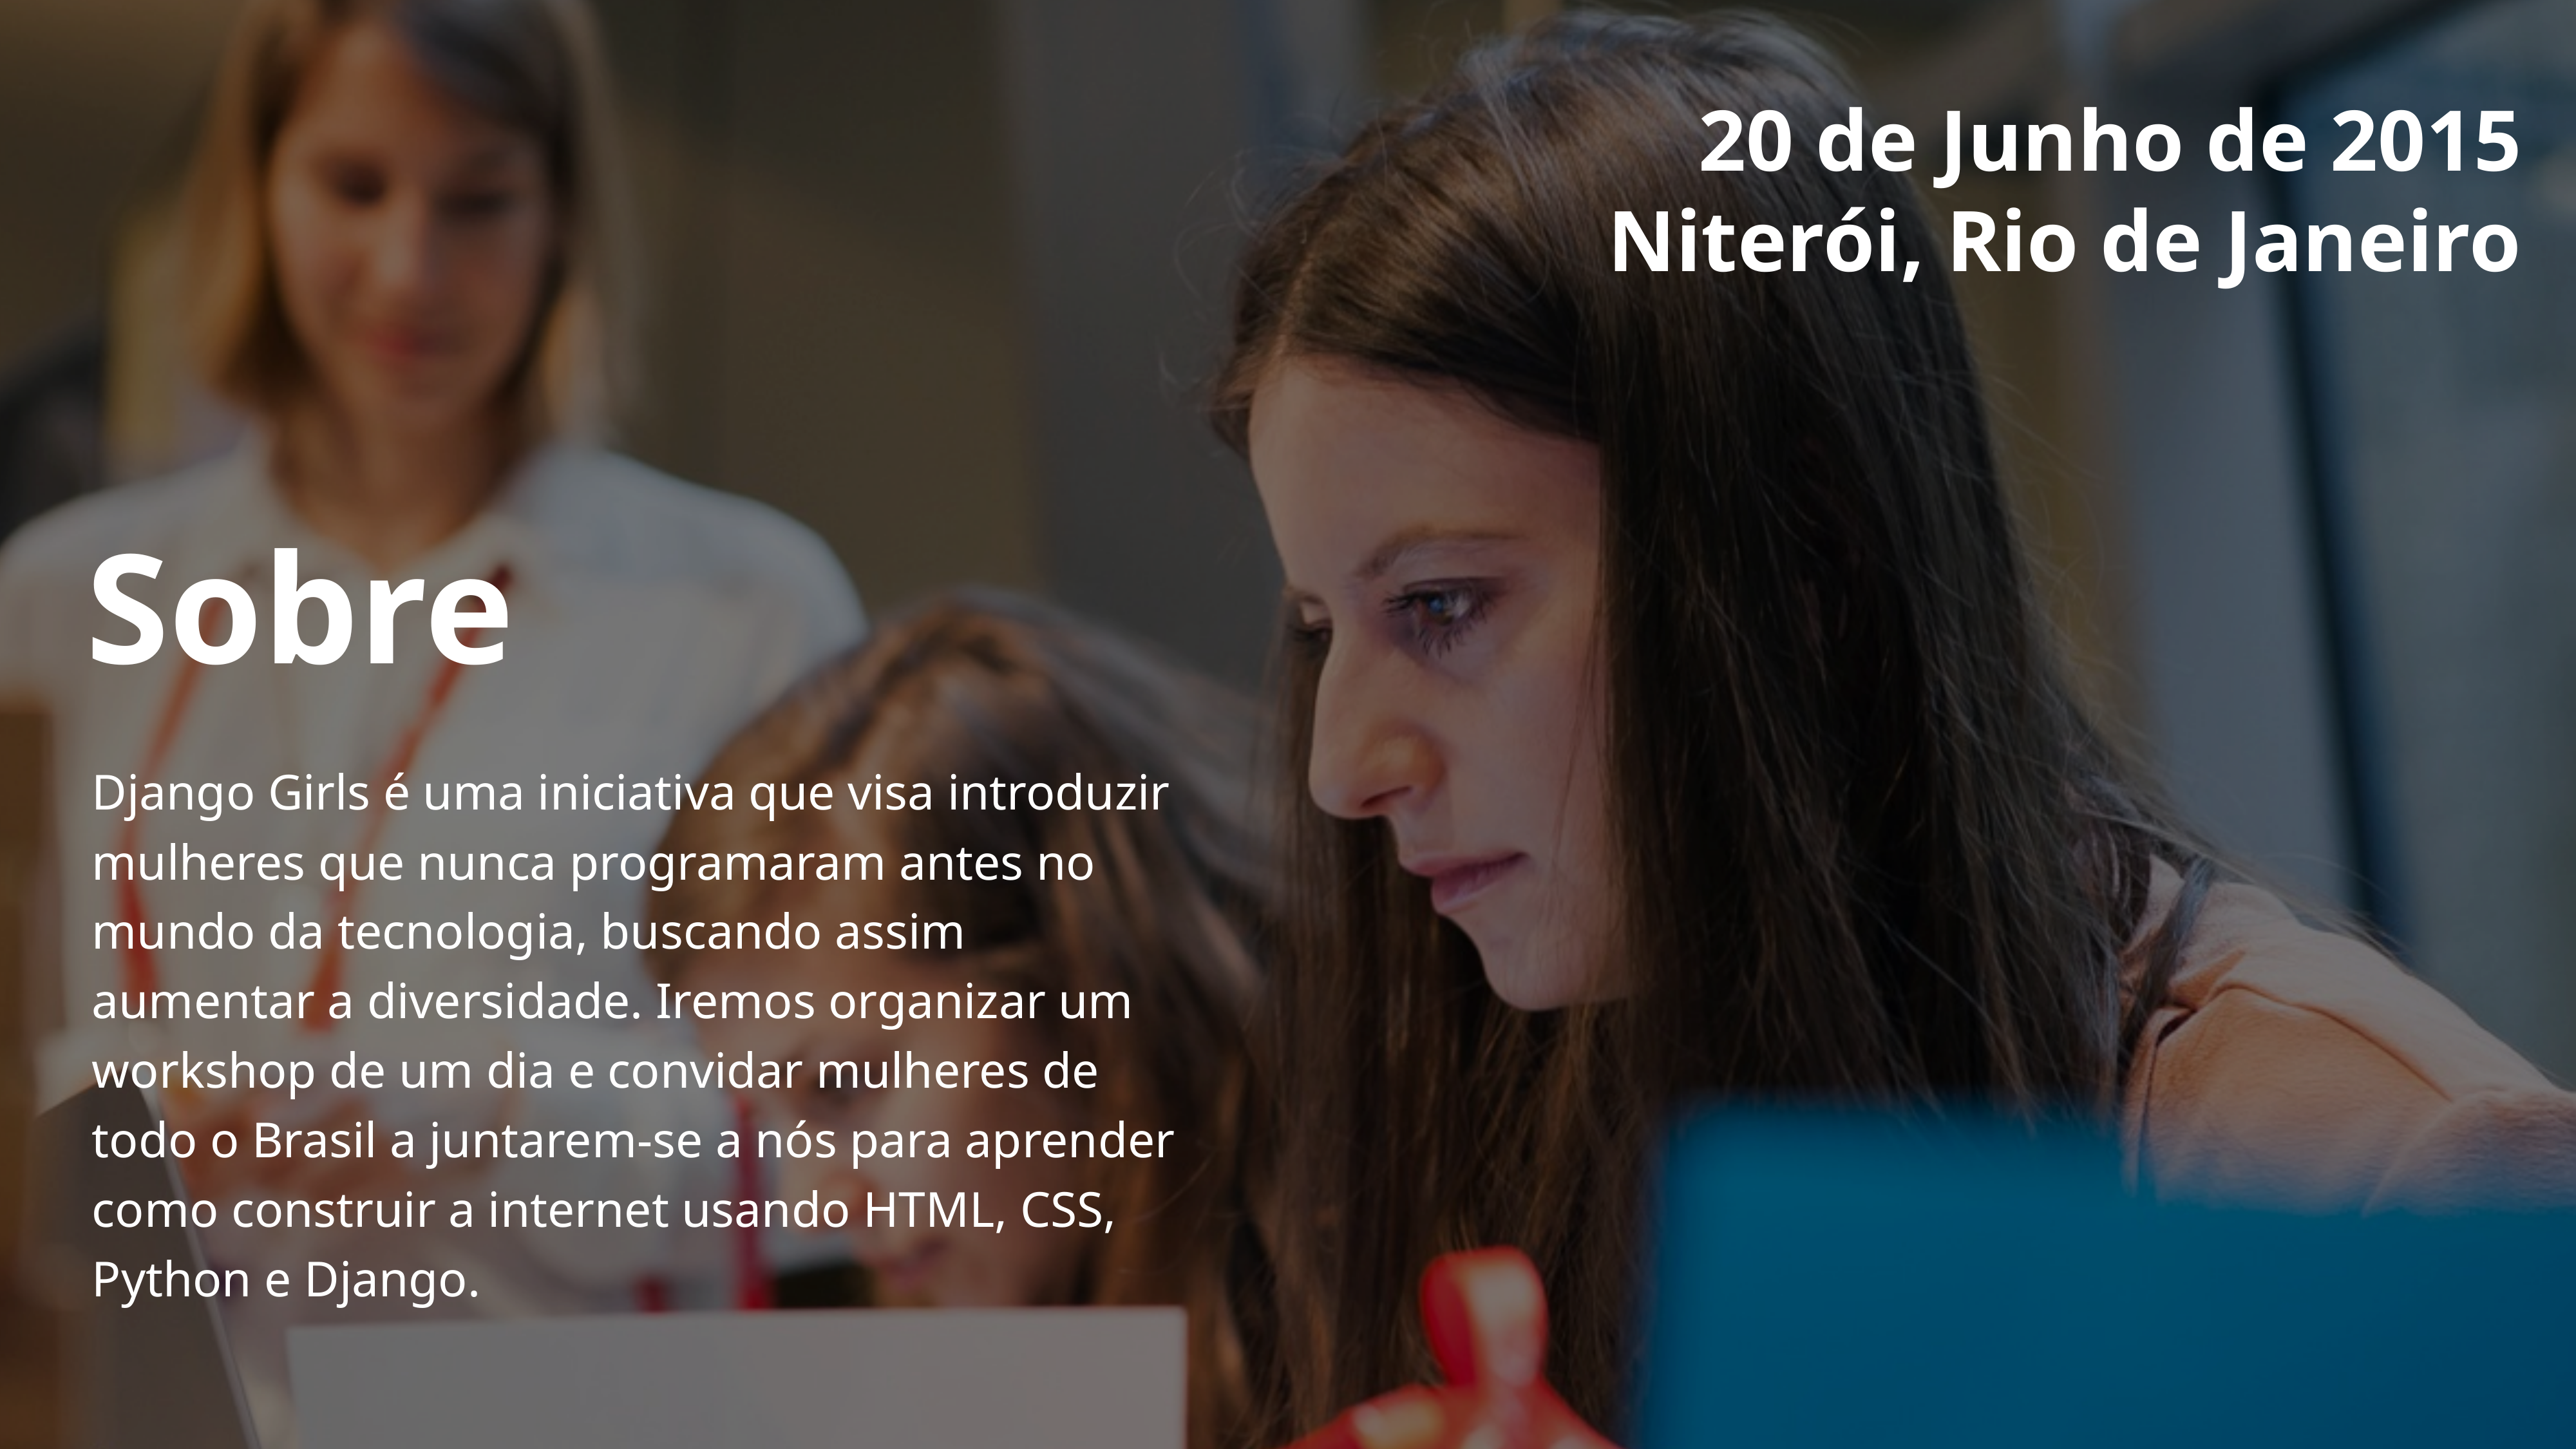

20 de Junho de 2015
Niterói, Rio de Janeiro
Sobre
Django Girls é uma iniciativa que visa introduzir mulheres que nunca programaram antes no mundo da tecnologia, buscando assim aumentar a diversidade. Iremos organizar um workshop de um dia e convidar mulheres de todo o Brasil a juntarem-se a nós para aprender como construir a internet usando HTML, CSS, Python e Django.